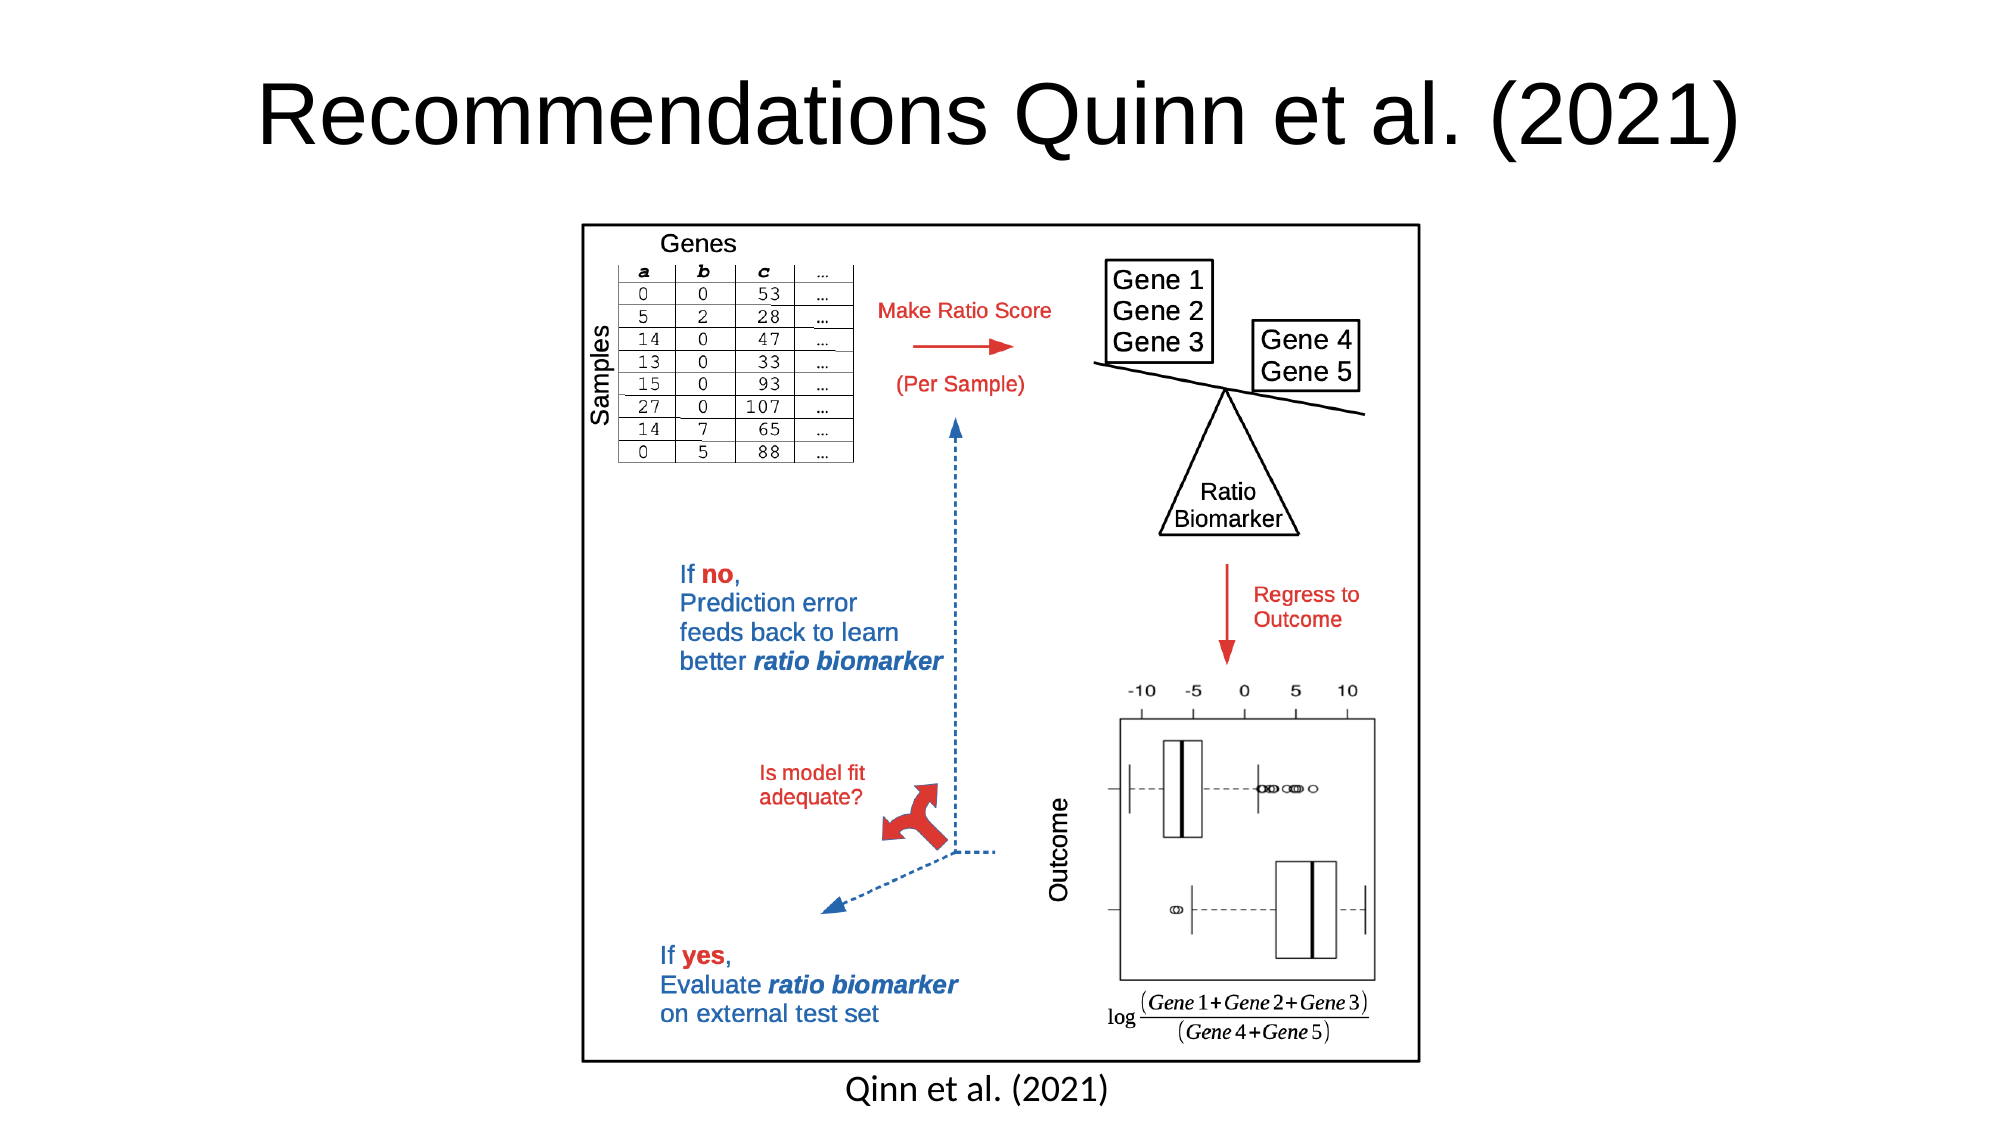

# Recommendations Quinn et al. (2021)
Qinn et al. (2021)